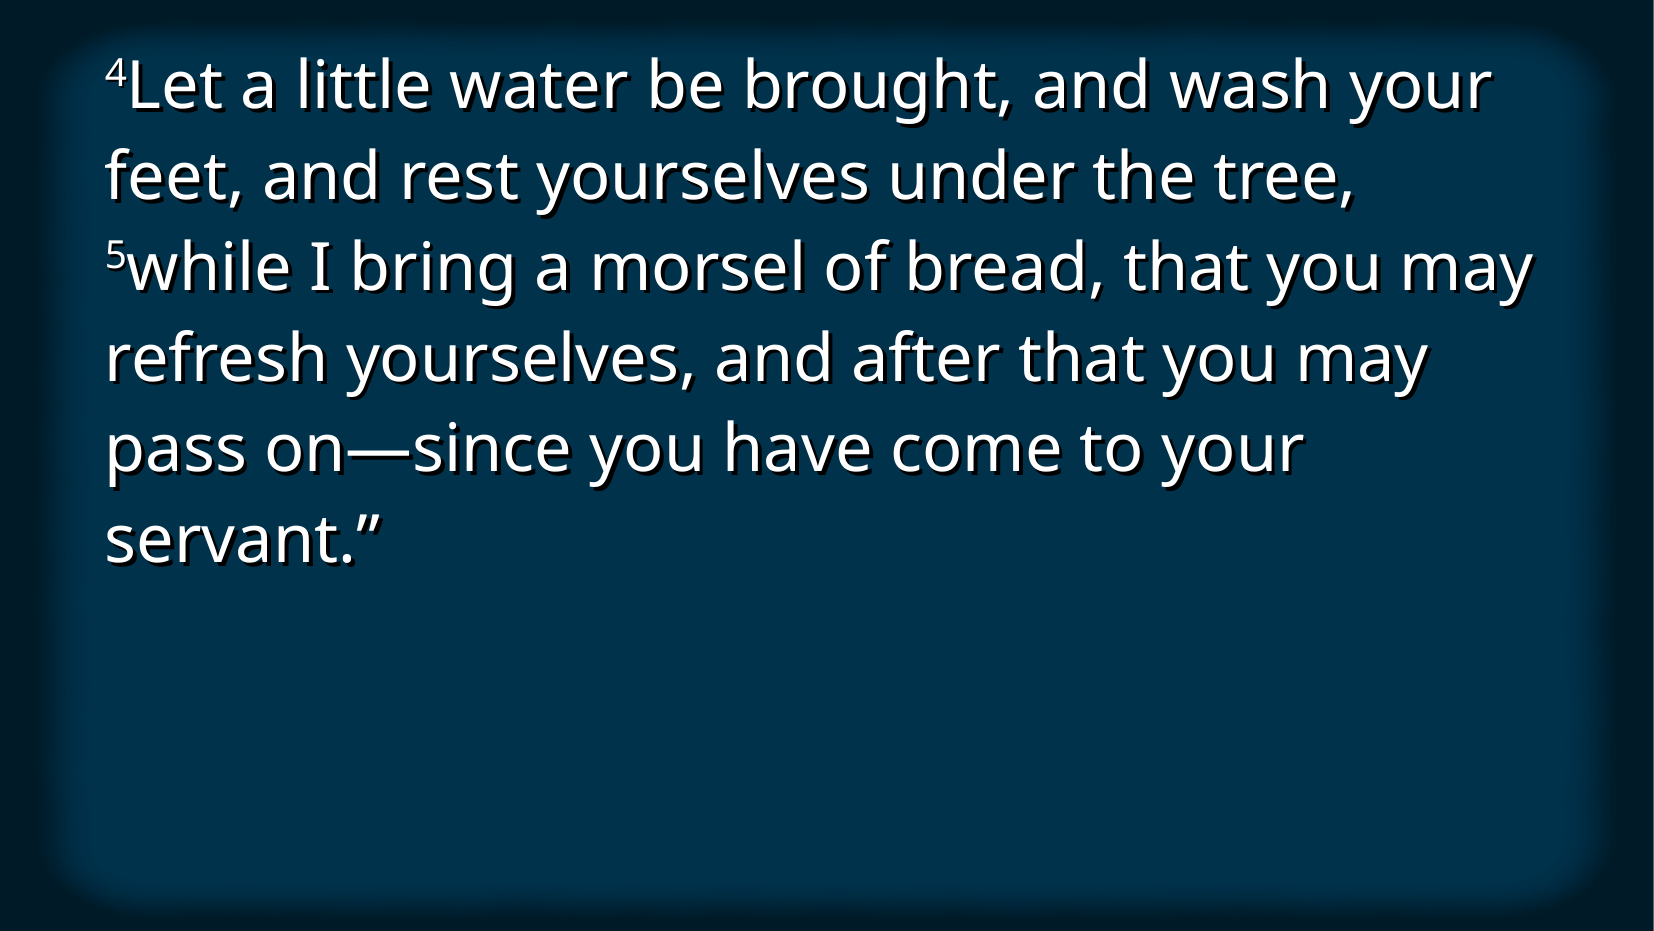

4Let a little water be brought, and wash your feet, and rest yourselves under the tree, 5while I bring a morsel of bread, that you may refresh yourselves, and after that you may pass on—since you have come to your servant.”